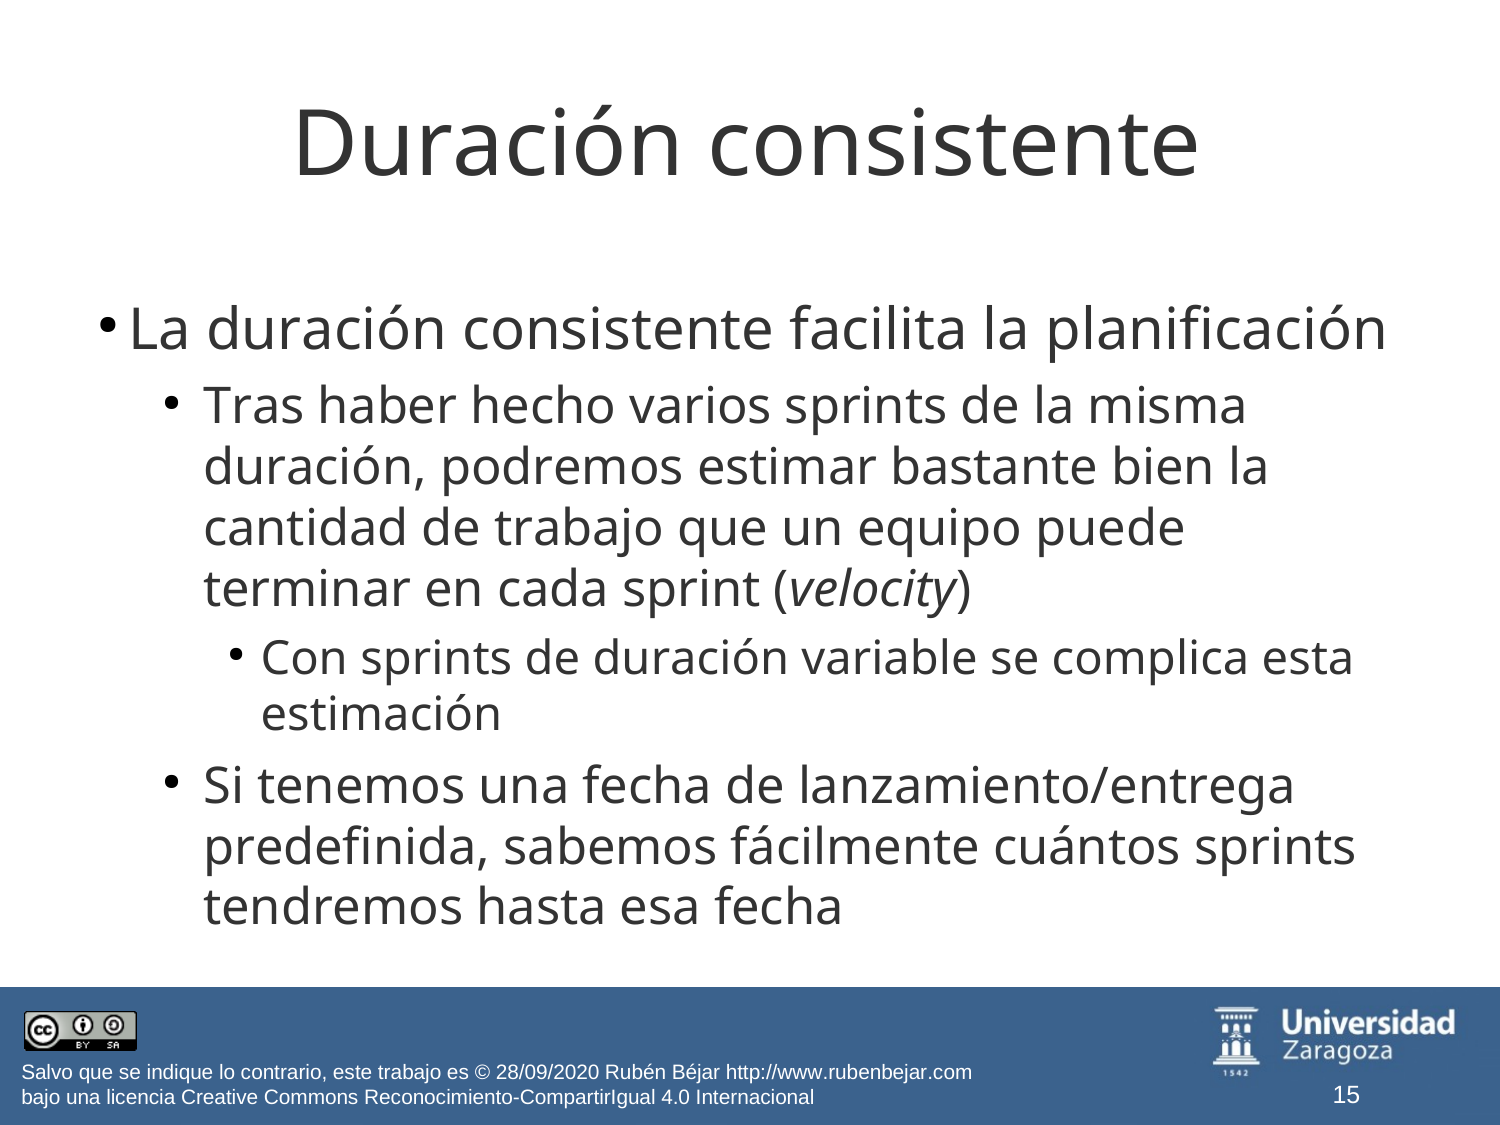

# Duración consistente
La duración consistente facilita la planificación
Tras haber hecho varios sprints de la misma duración, podremos estimar bastante bien la cantidad de trabajo que un equipo puede terminar en cada sprint (velocity)
Con sprints de duración variable se complica esta estimación
Si tenemos una fecha de lanzamiento/entrega predefinida, sabemos fácilmente cuántos sprints tendremos hasta esa fecha